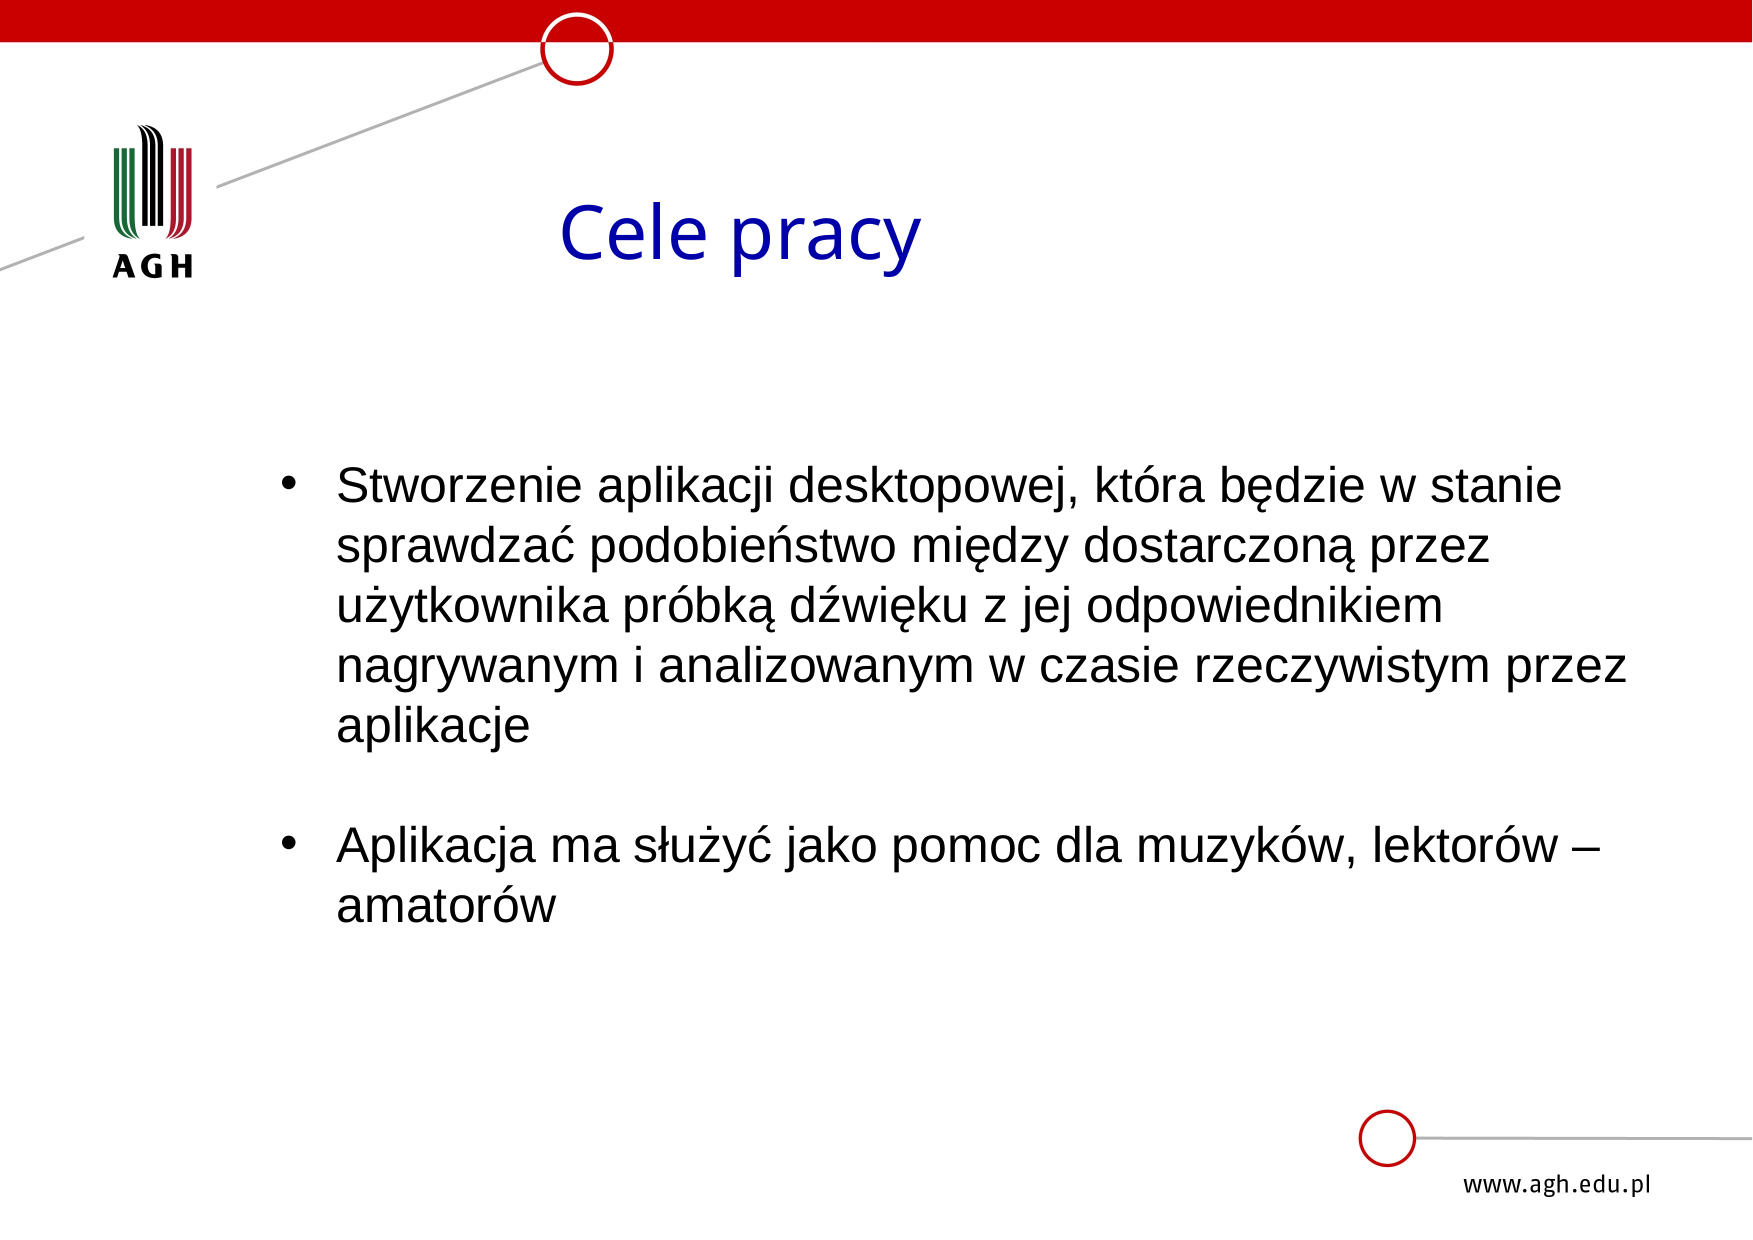

Cele pracy
Stworzenie aplikacji desktopowej, która będzie w stanie sprawdzać podobieństwo między dostarczoną przez użytkownika próbką dźwięku z jej odpowiednikiem nagrywanym i analizowanym w czasie rzeczywistym przez aplikacje
Aplikacja ma służyć jako pomoc dla muzyków, lektorów – amatorów